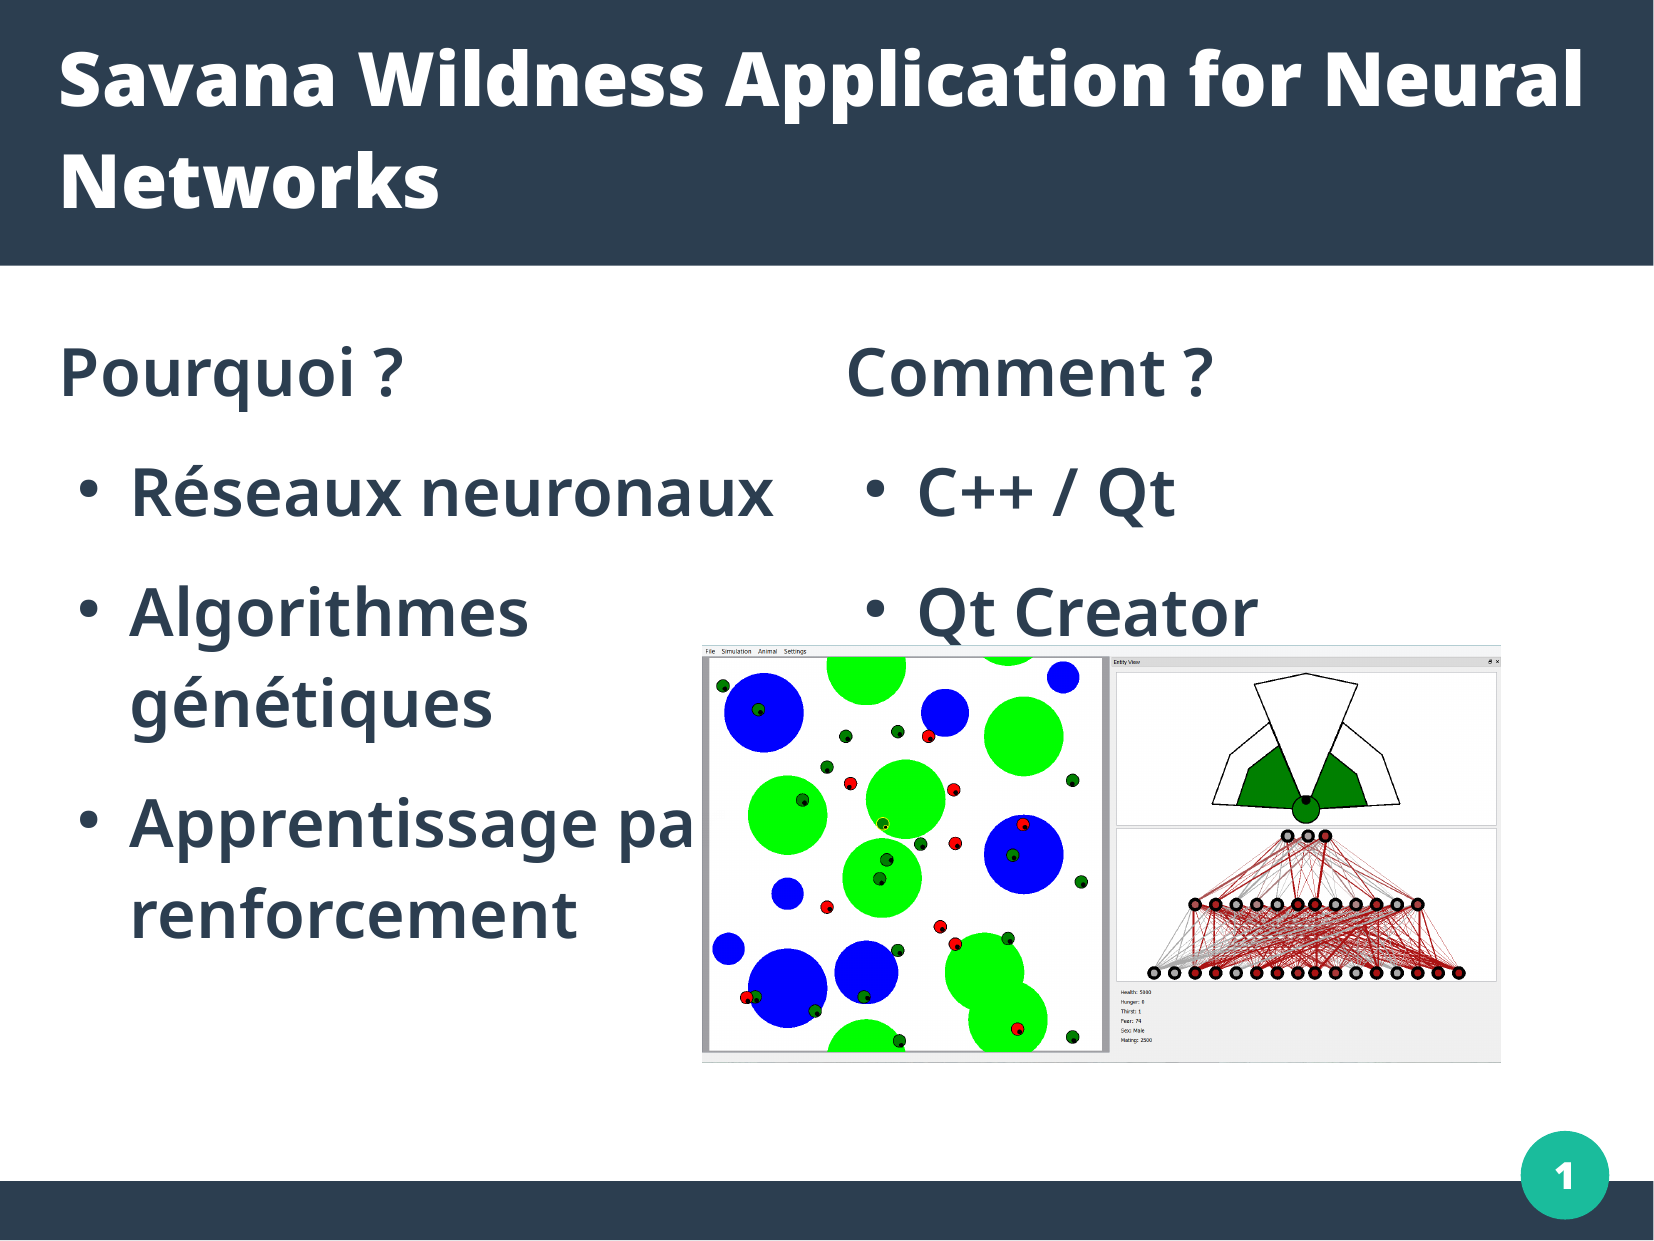

# Savana Wildness Application for Neural Networks
Pourquoi ?
Réseaux neuronaux
Algorithmes génétiques
Apprentissage par renforcement
Comment ?
C++ / Qt
Qt Creator
1